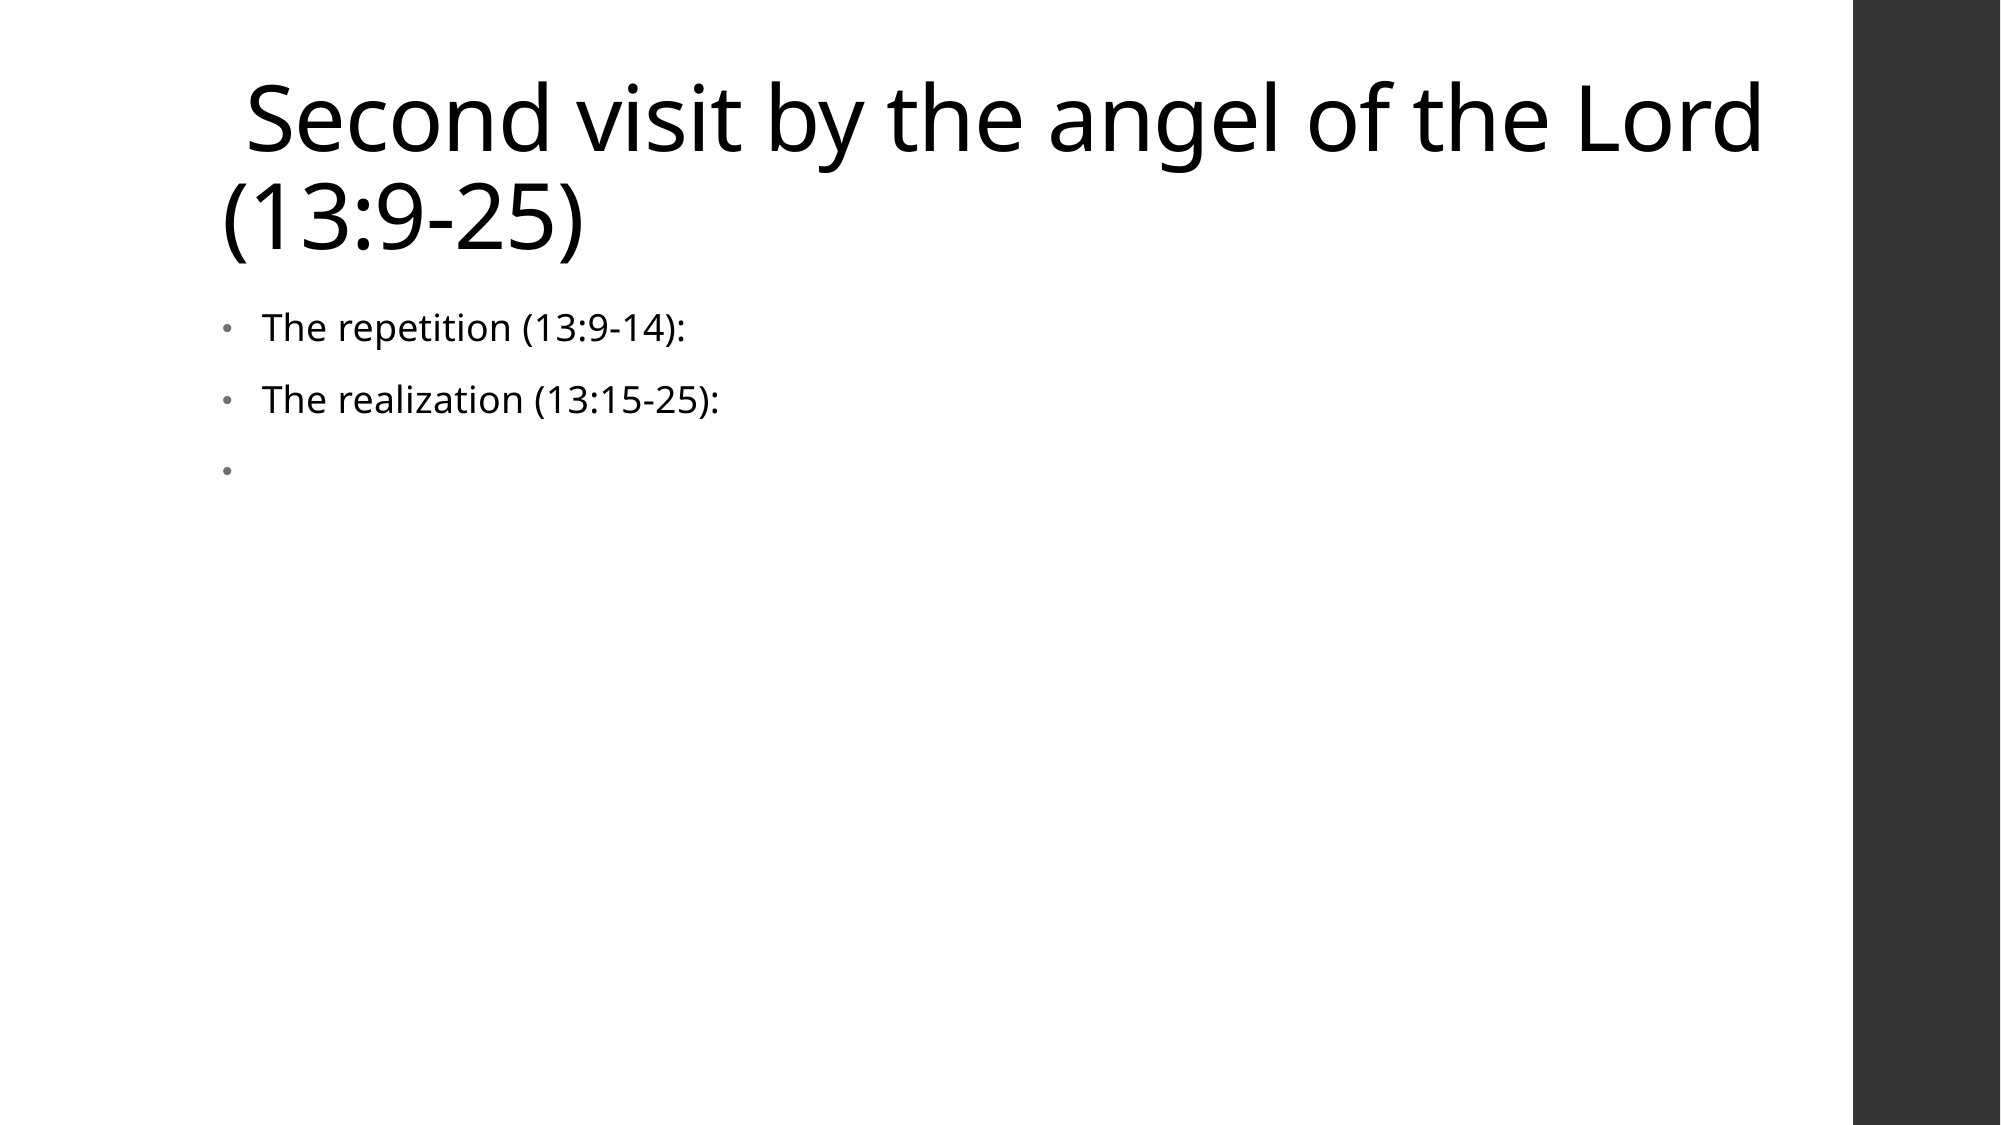

# Second visit by the angel of the Lord (13:9-25)
 The repetition (13:9-14):
 The realization (13:15-25):